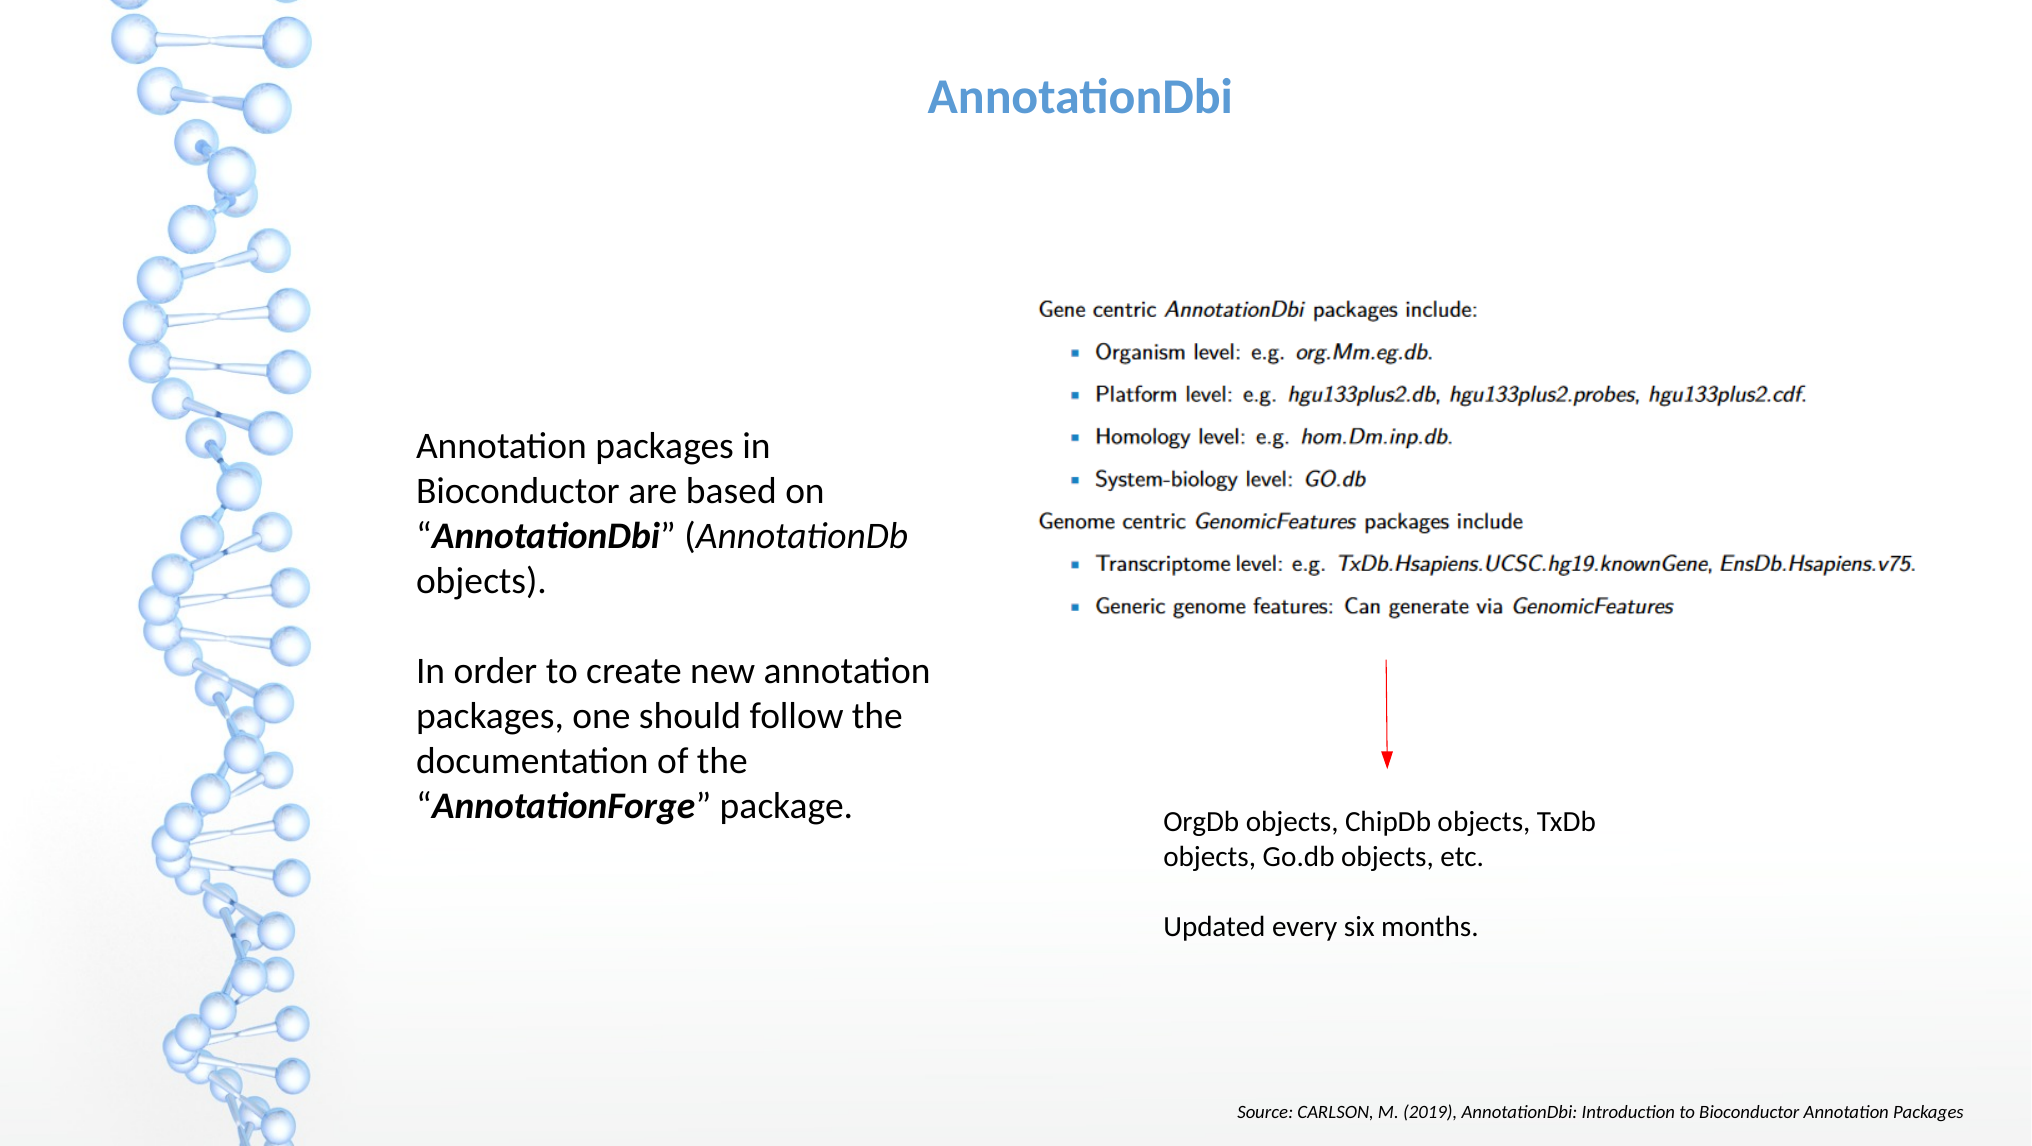

AnnotationDbi
Annotation packages in Bioconductor are based on “AnnotationDbi” (AnnotationDb objects).
In order to create new annotation packages, one should follow the documentation of the “AnnotationForge” package.
OrgDb objects, ChipDb objects, TxDb objects, Go.db objects, etc.
Updated every six months.
Source: CARLSON, M. (2019), AnnotationDbi: Introduction to Bioconductor Annotation Packages